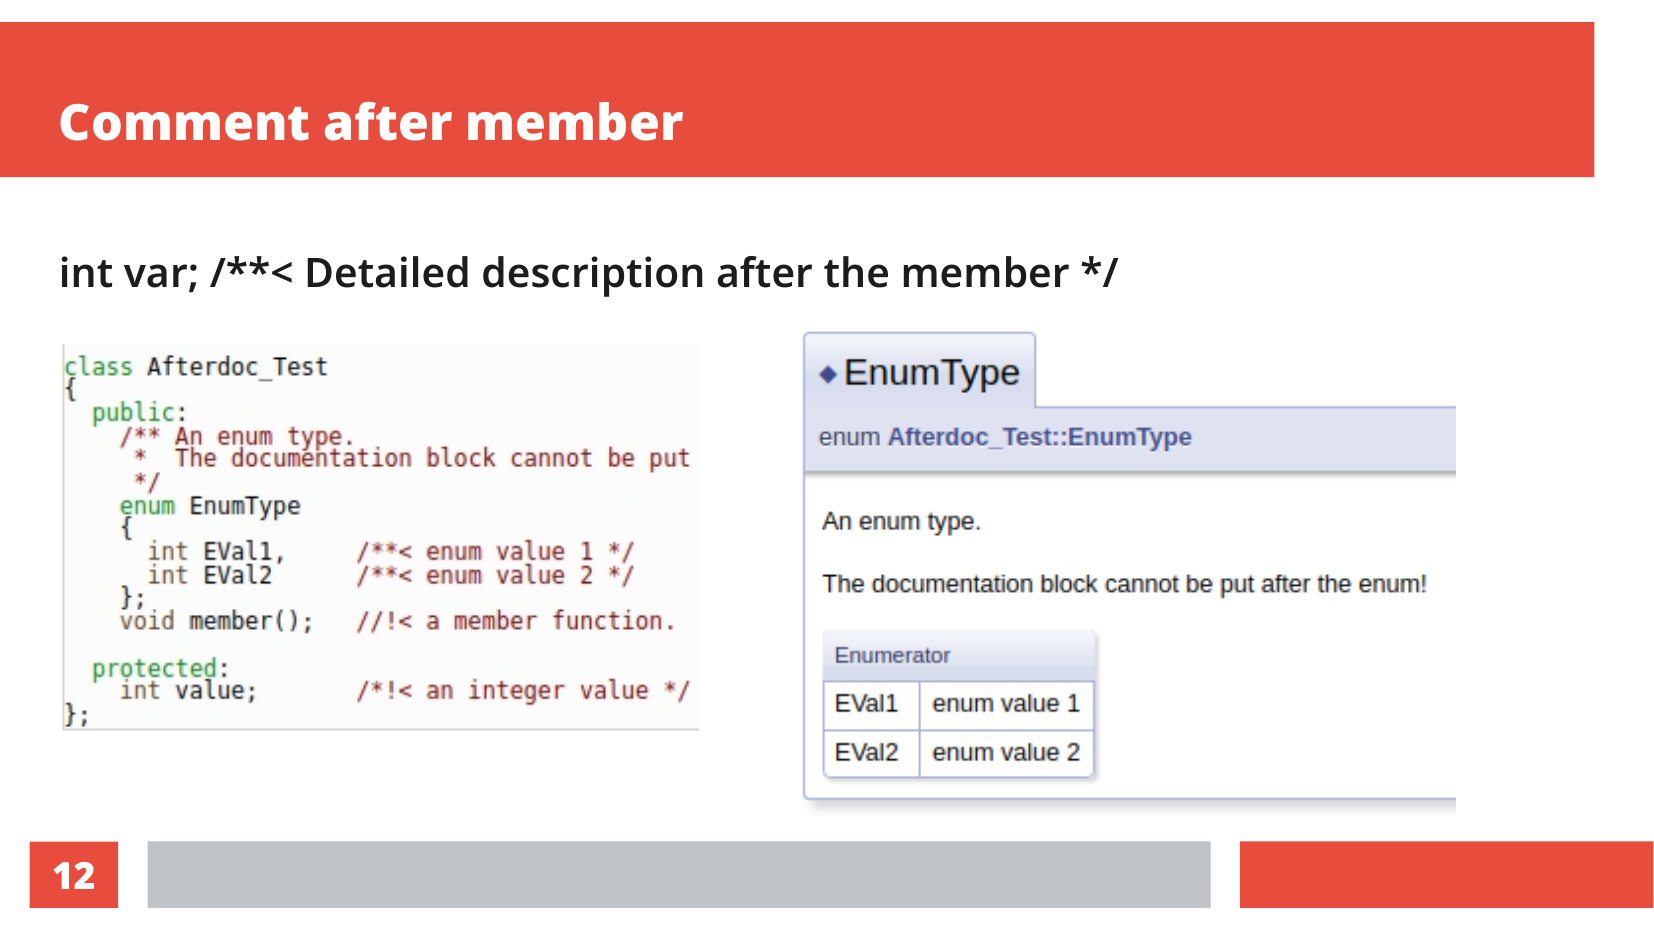

# Comment after member
int var; /**< Detailed description after the member */
12